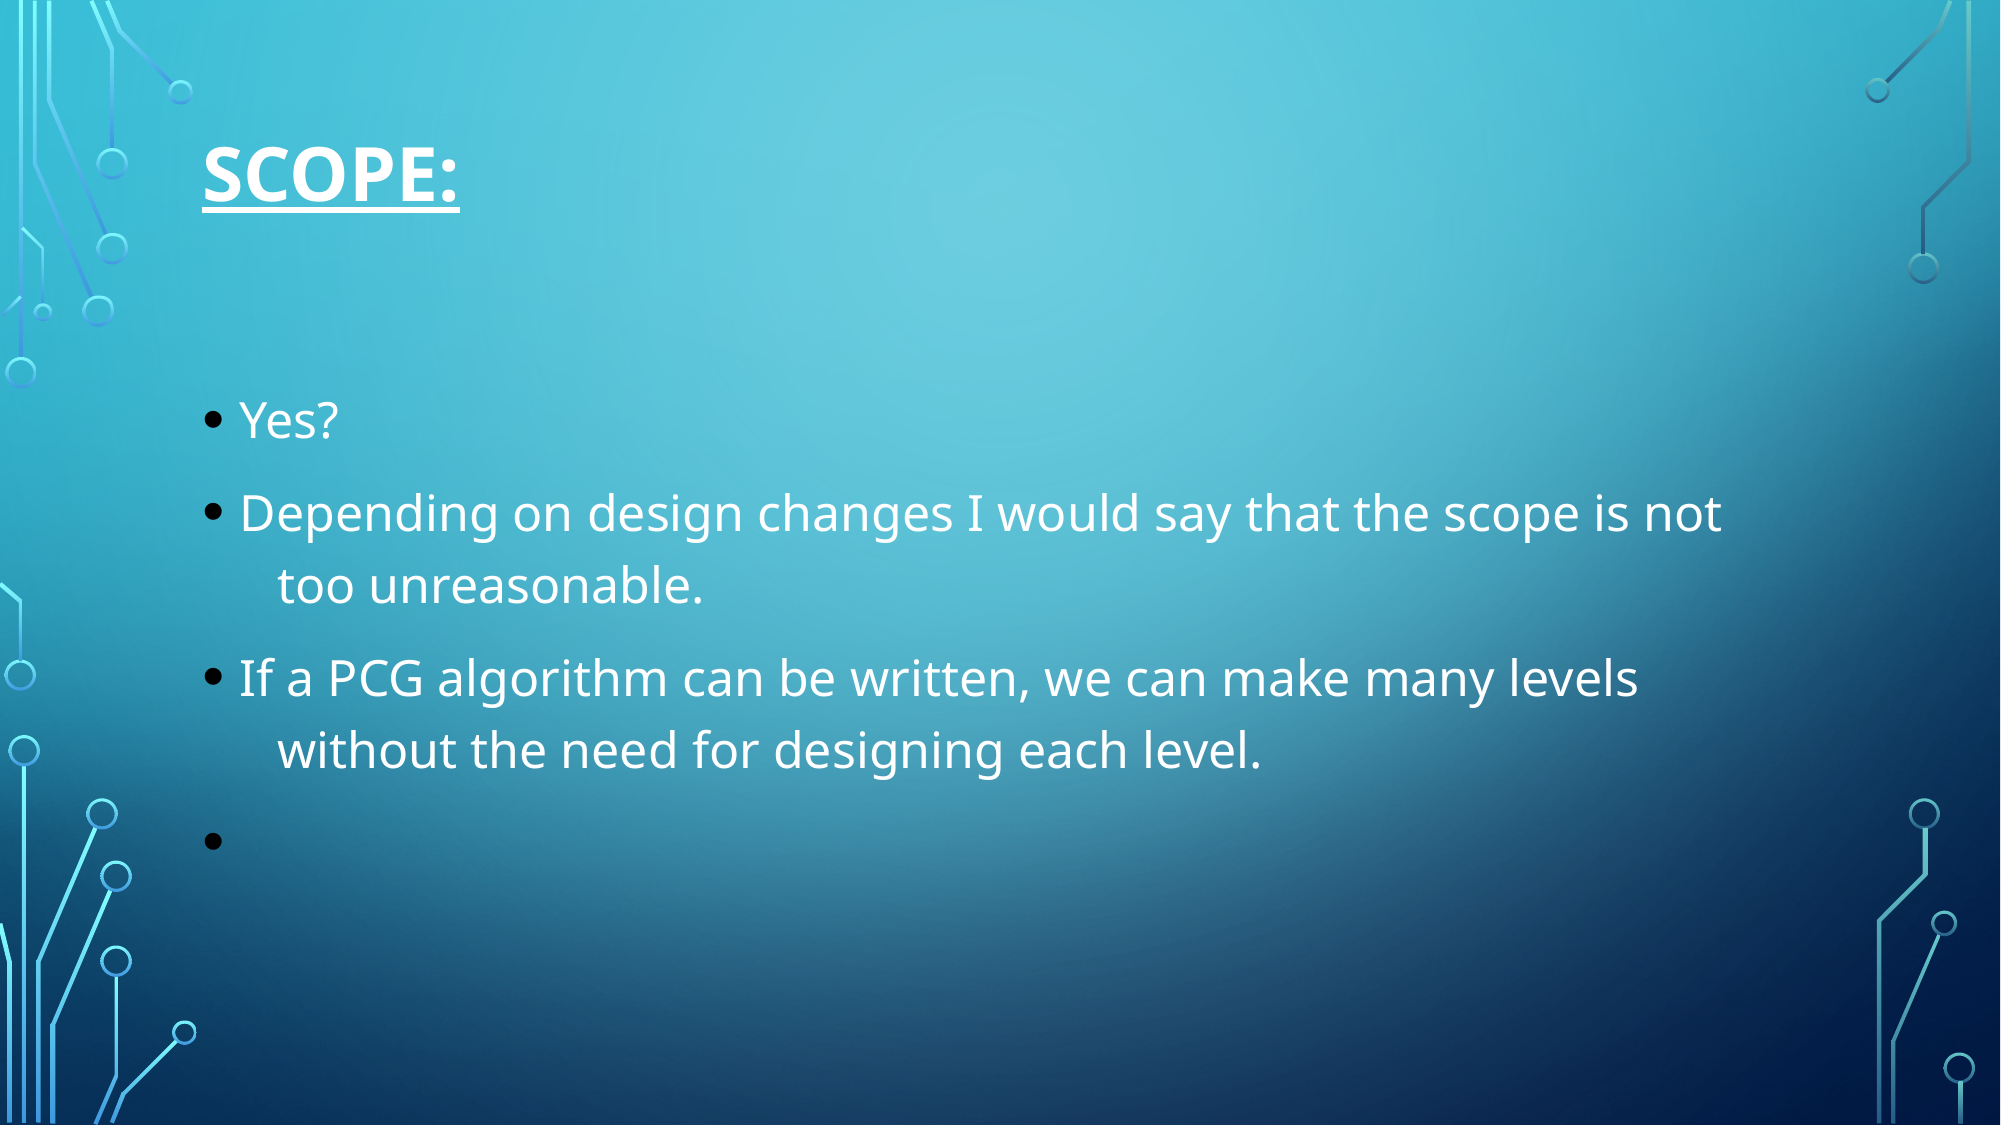

# Scope:
Yes?
Depending on design changes I would say that the scope is not too unreasonable.
If a PCG algorithm can be written, we can make many levels without the need for designing each level.